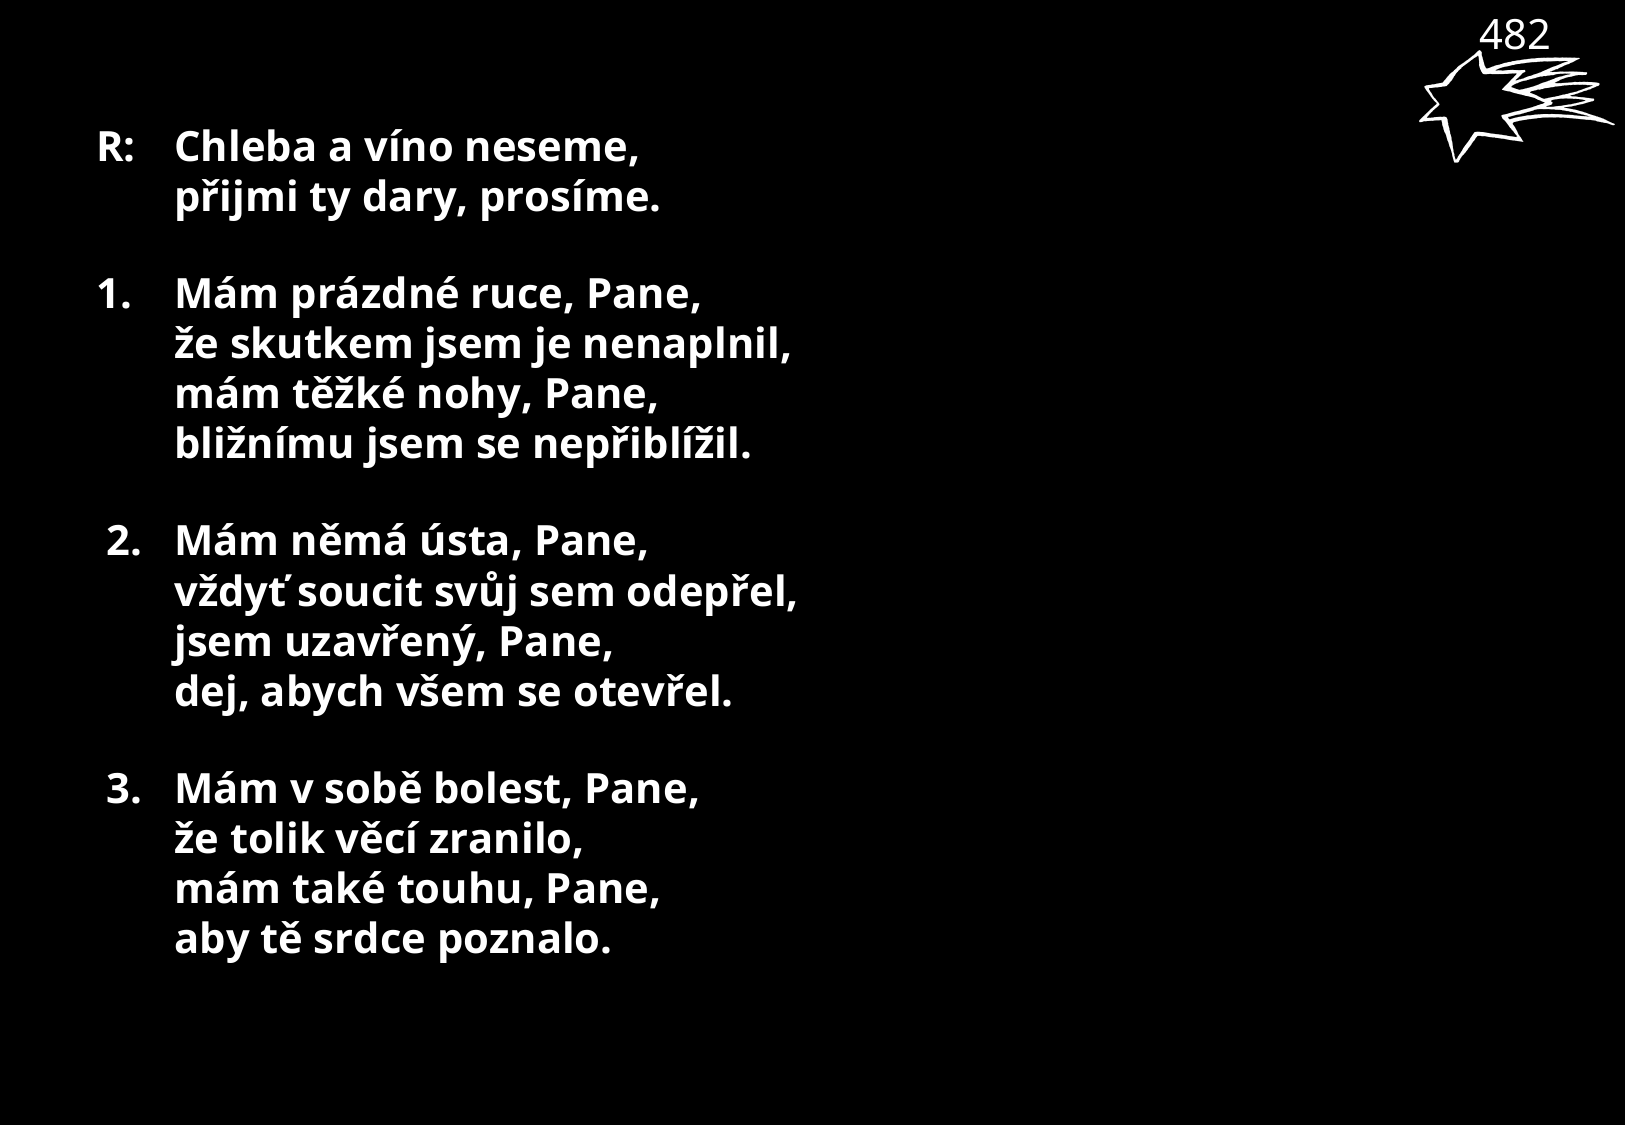

482
# R: 	Chleba a víno neseme, přijmi ty dary, prosíme.
1.	Mám prázdné ruce, Pane,
že skutkem jsem je nenaplnil,
mám těžké nohy, Pane,
bližnímu jsem se nepřiblížil.
 2. 	Mám němá ústa, Pane,
vždyť soucit svůj sem odepřel,
jsem uzavřený, Pane,
dej, abych všem se otevřel.
 3.	Mám v sobě bolest, Pane,
že tolik věcí zranilo,
mám také touhu, Pane,
aby tě srdce poznalo.